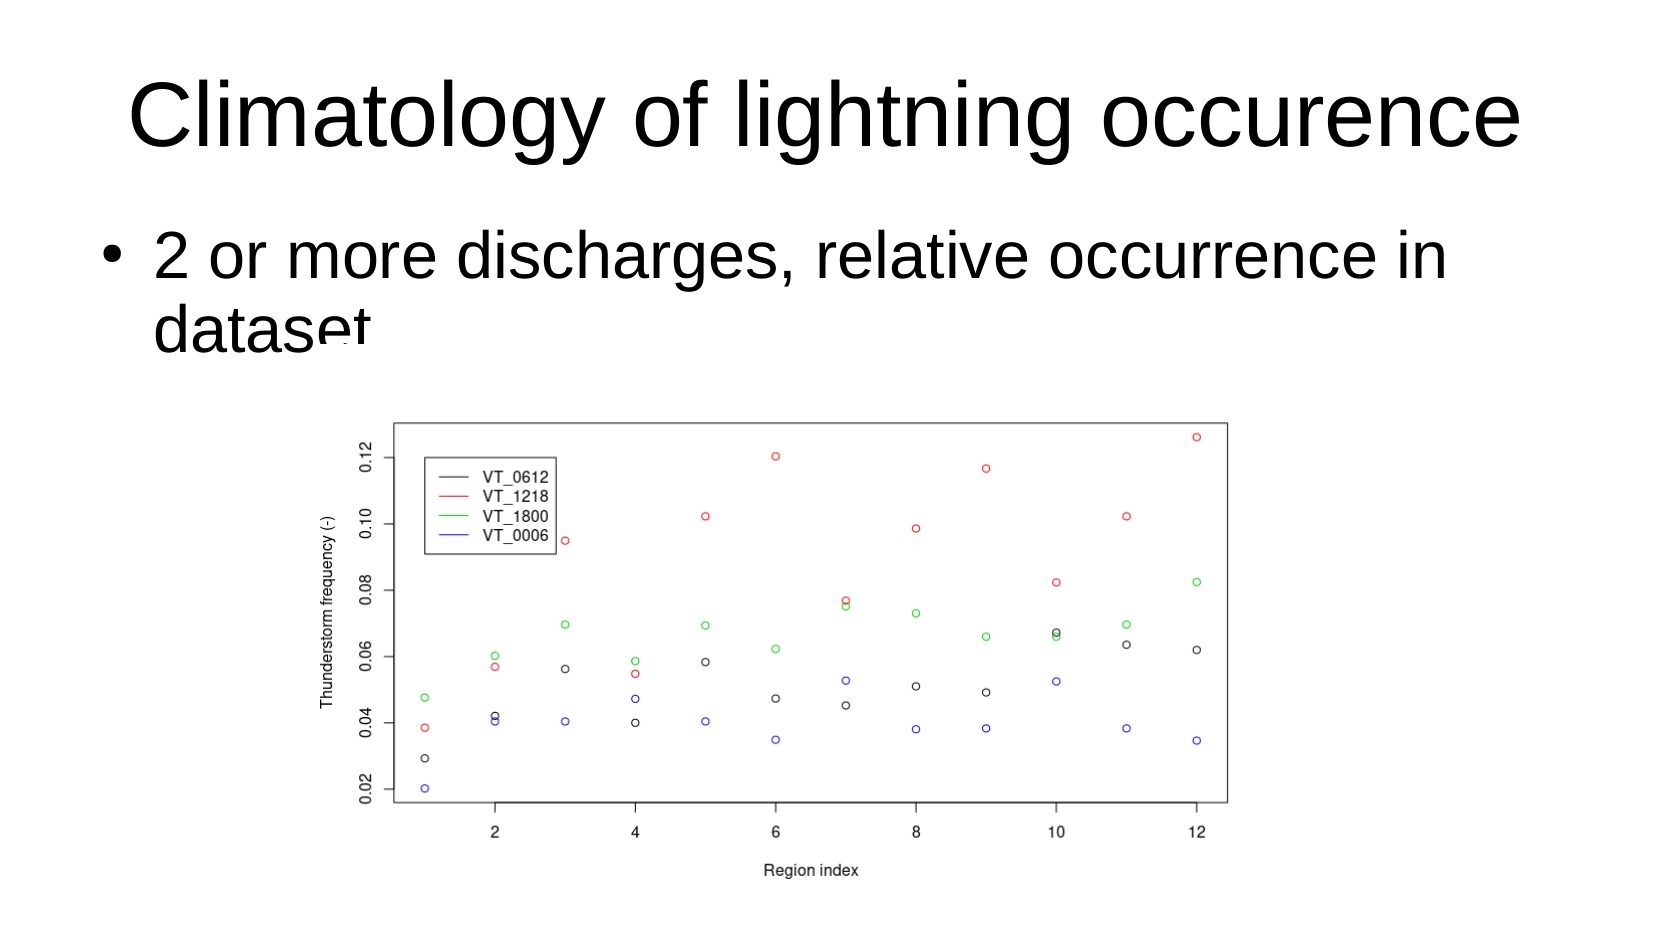

# Climatology of lightning occurence
2 or more discharges, relative occurrence in dataset